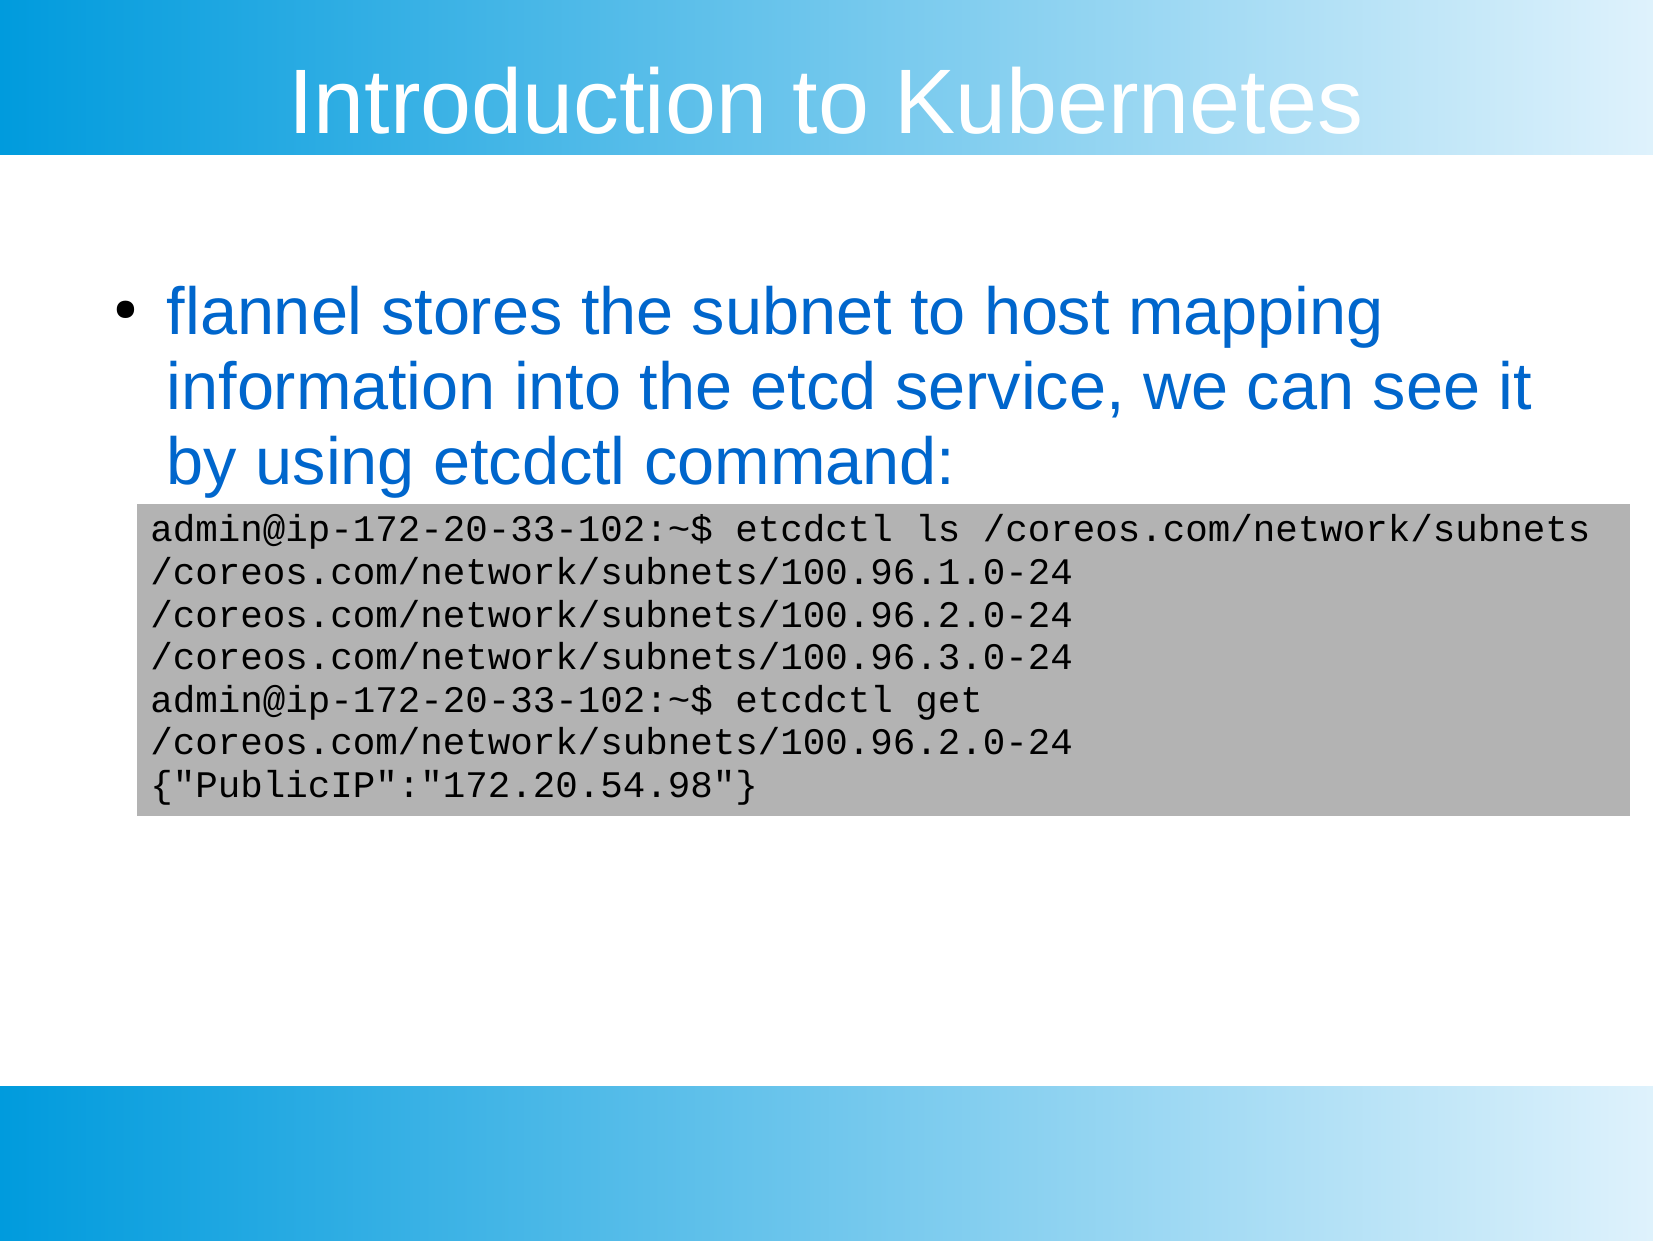

# Introduction to Kubernetes
flannel stores the subnet to host mapping information into the etcd service, we can see it by using etcdctl command:
| admin@ip-172-20-33-102:~$ etcdctl ls /coreos.com/network/subnets /coreos.com/network/subnets/100.96.1.0-24 /coreos.com/network/subnets/100.96.2.0-24 /coreos.com/network/subnets/100.96.3.0-24 admin@ip-172-20-33-102:~$ etcdctl get /coreos.com/network/subnets/100.96.2.0-24 {"PublicIP":"172.20.54.98"} |
| --- |